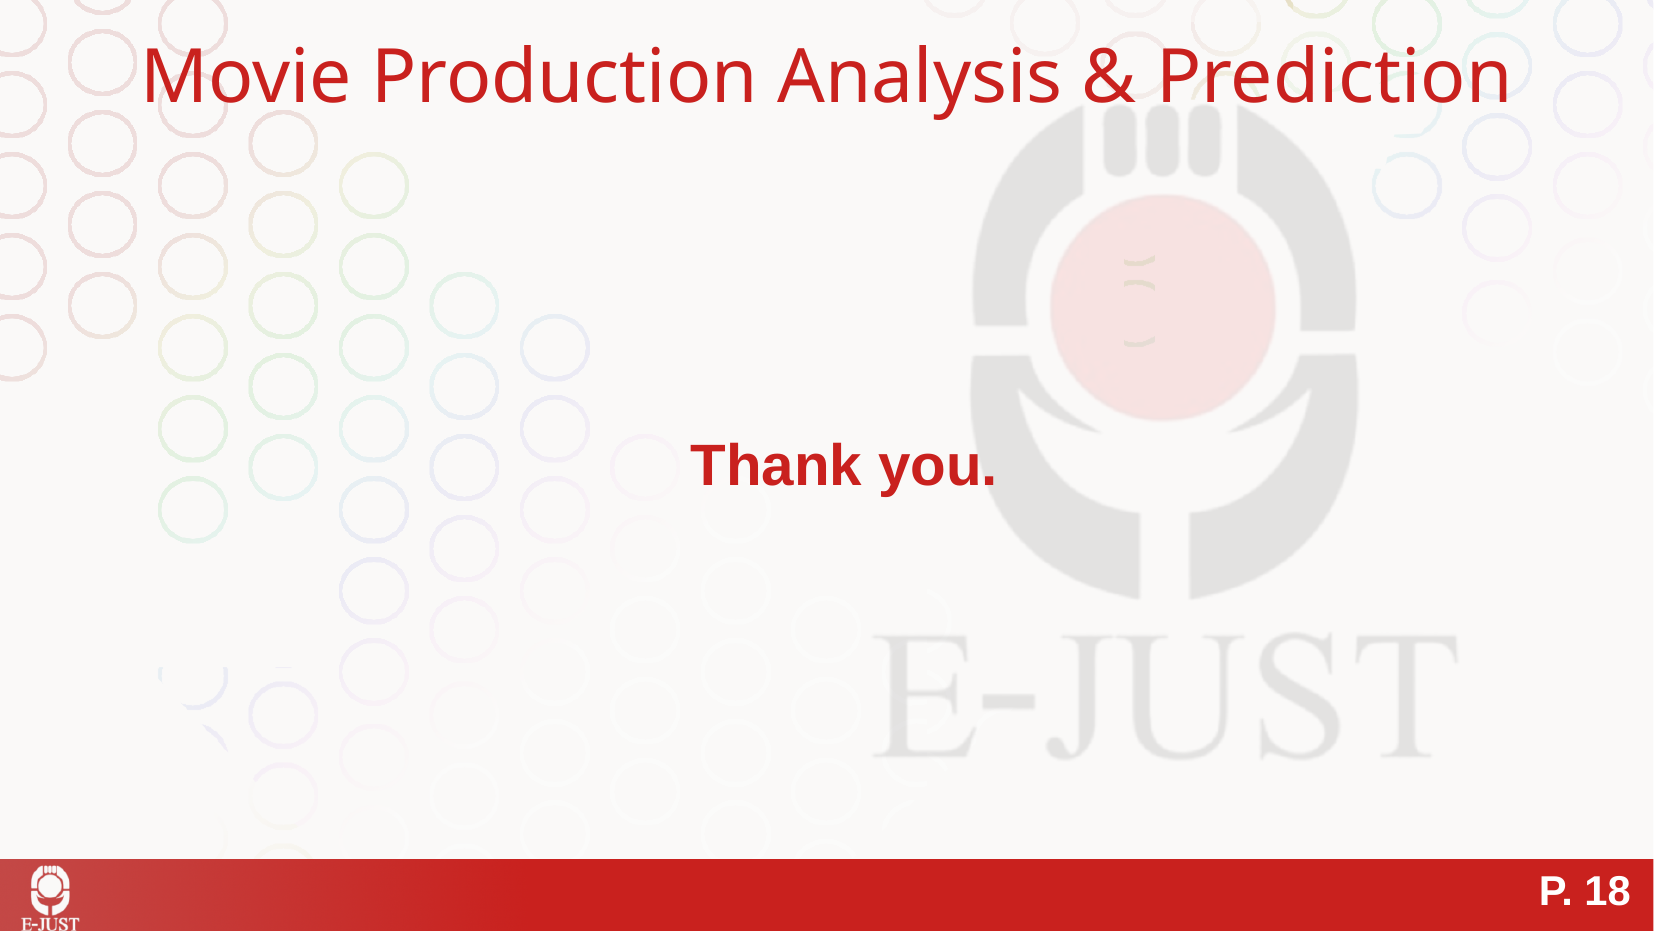

Movie Production Analysis & Prediction
Thank you.
P.